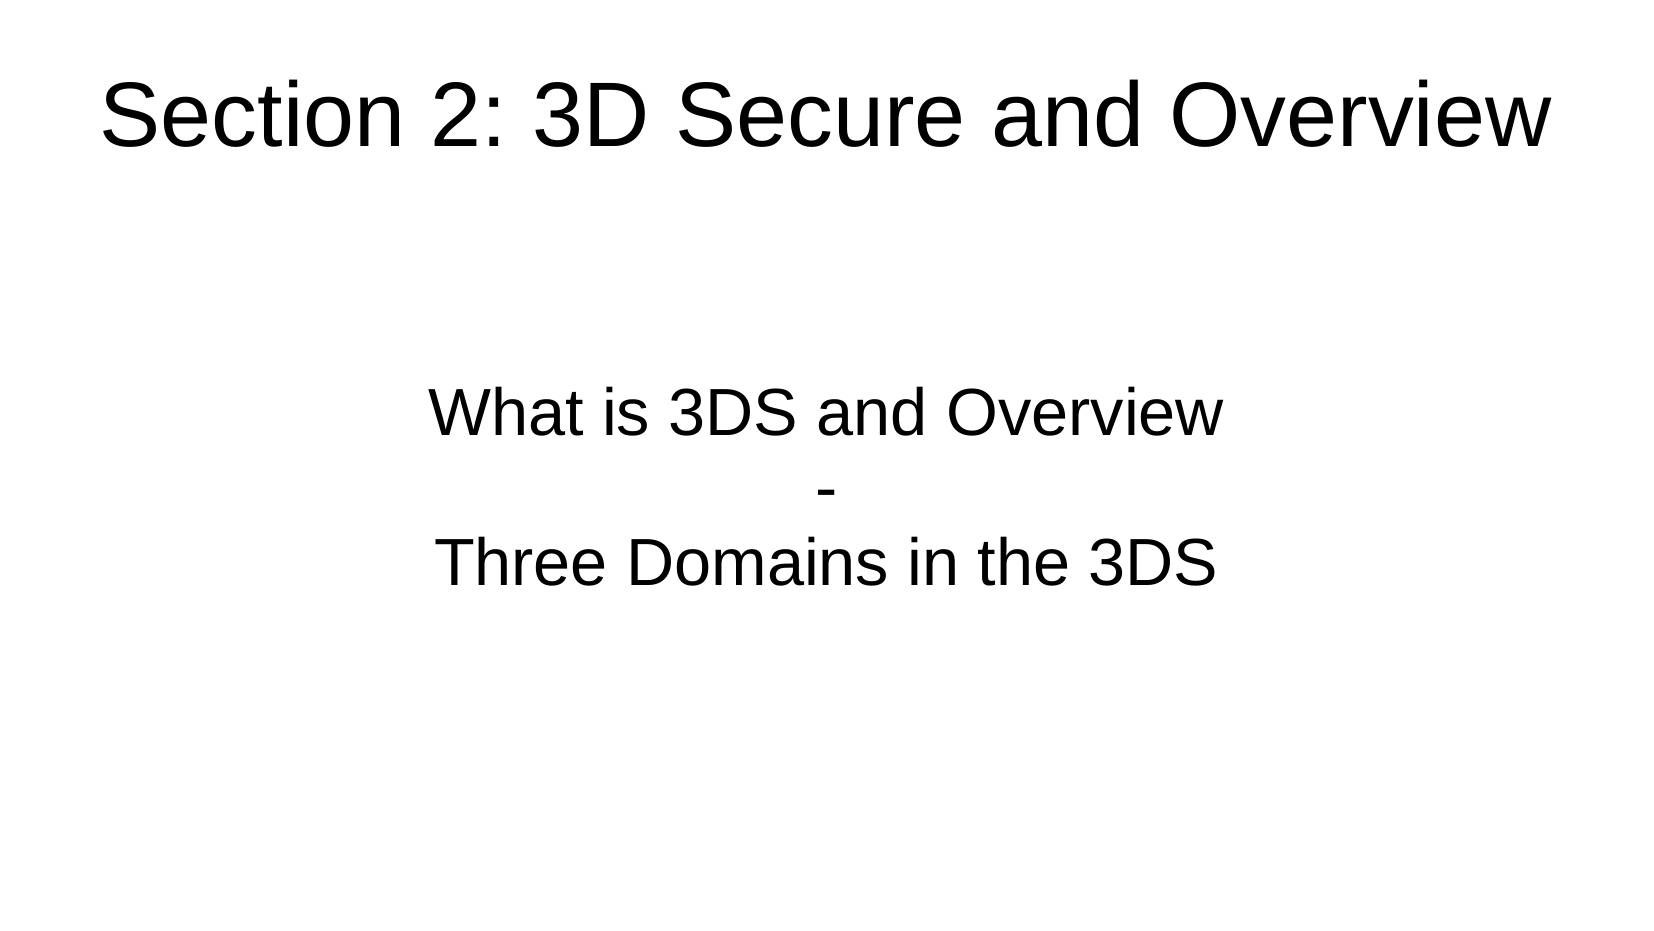

# Section 2: 3D Secure and Overview
What is 3DS and Overview
-
Three Domains in the 3DS